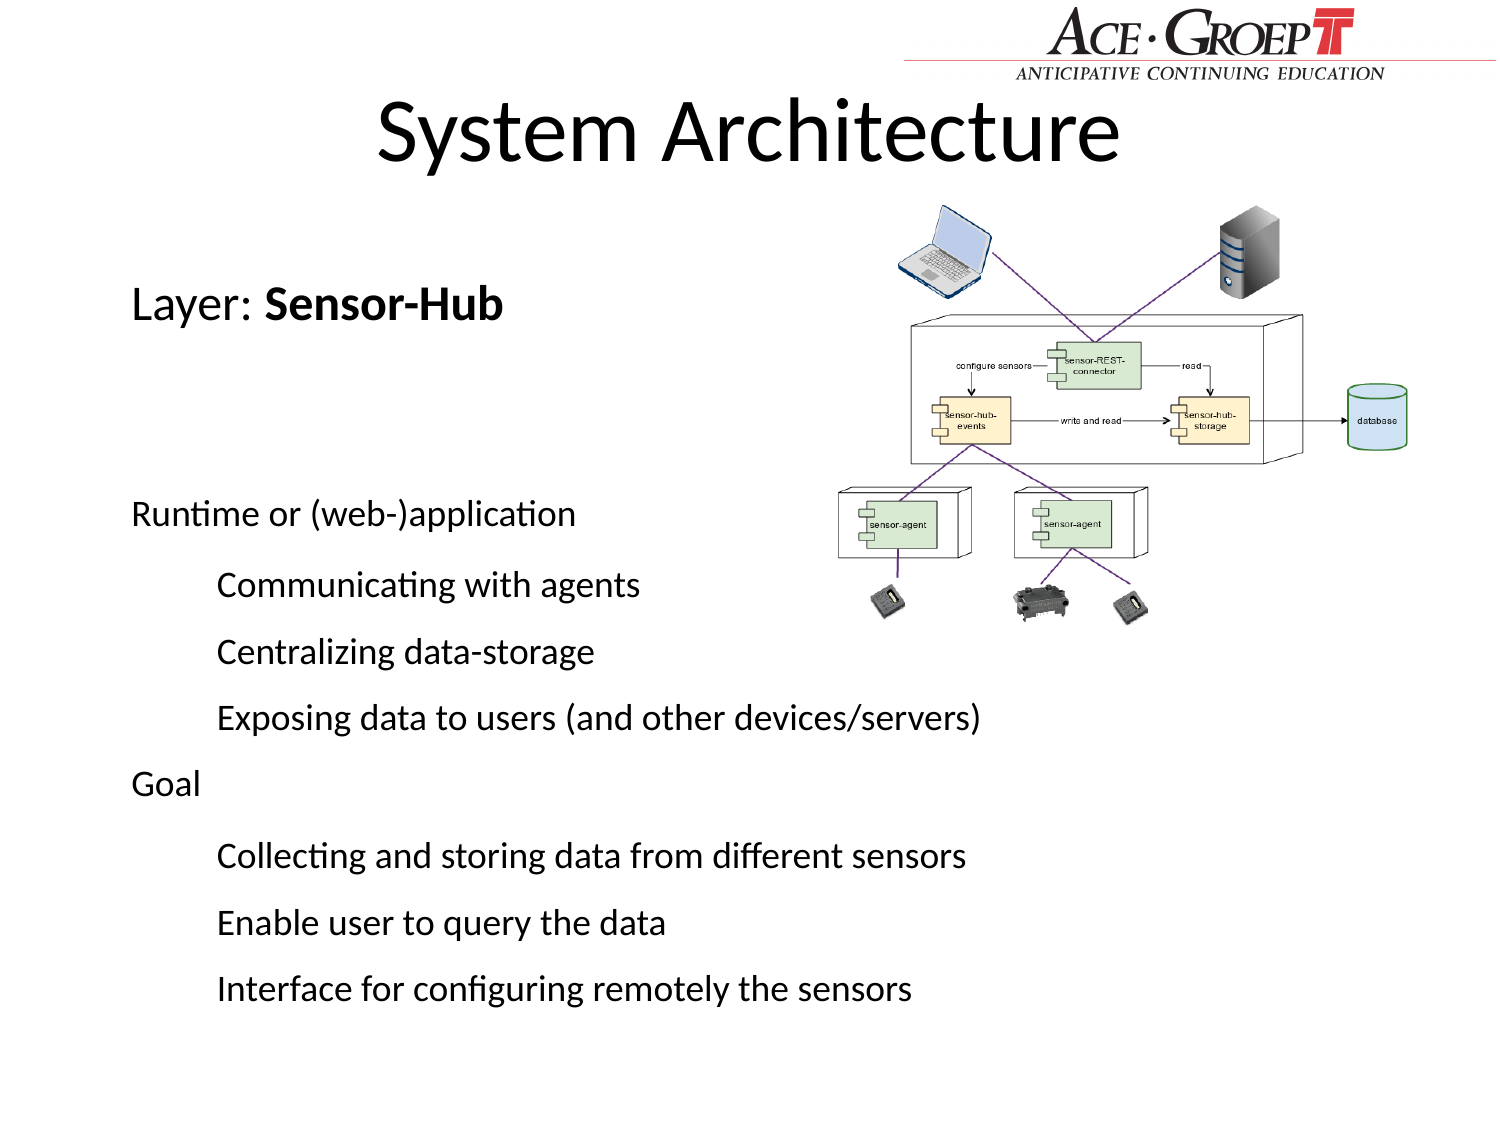

# System Architecture
Layer: Sensor-Hub
Runtime or (web-)application
Communicating with agents
Centralizing data-storage
Exposing data to users (and other devices/servers)
Goal
Collecting and storing data from different sensors
Enable user to query the data
Interface for configuring remotely the sensors